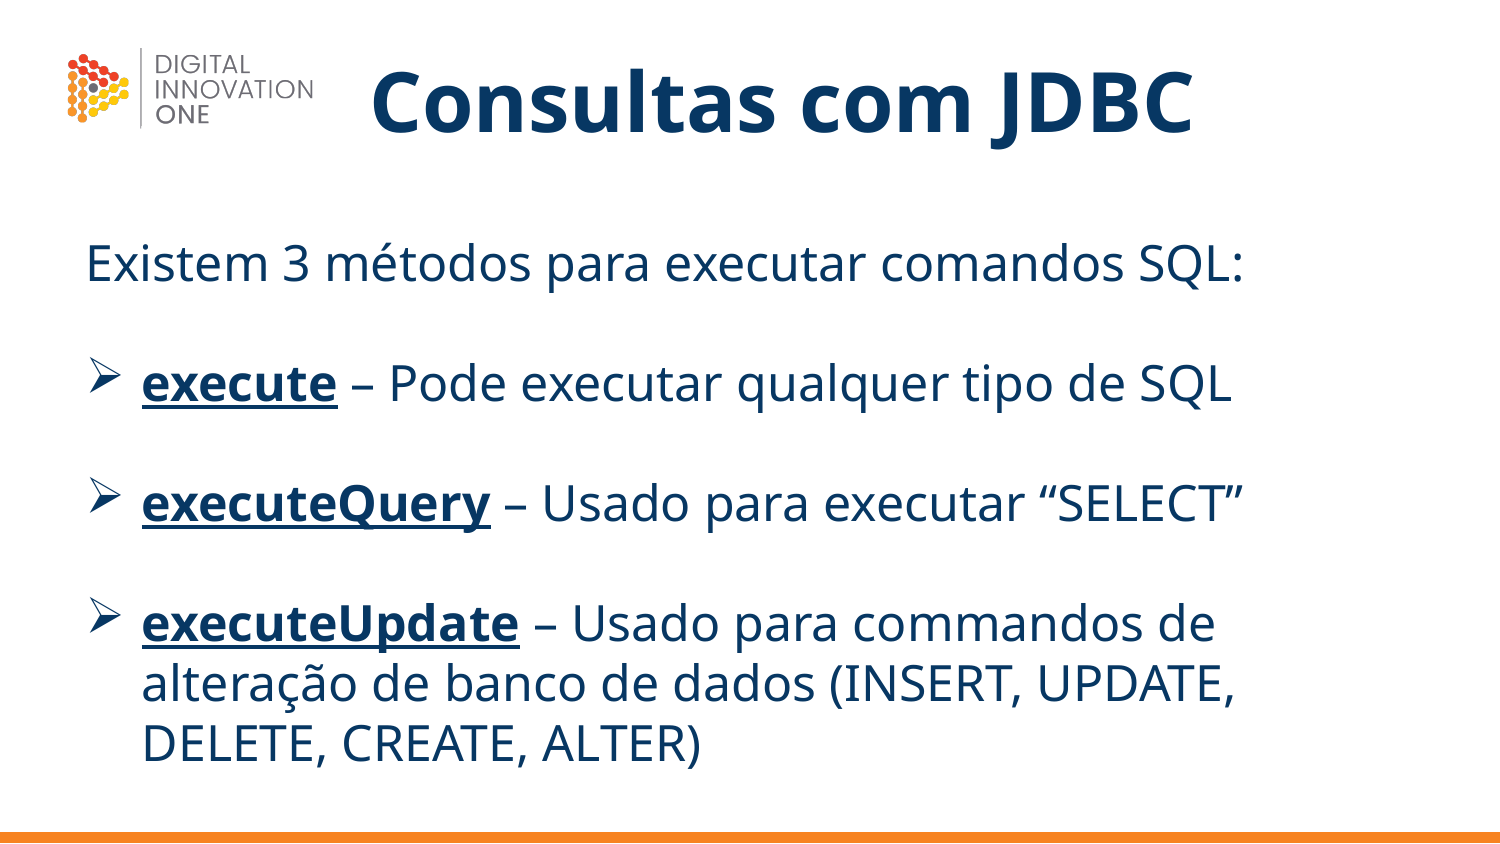

Consultas com JDBC
Existem 3 métodos para executar comandos SQL:
execute – Pode executar qualquer tipo de SQL
executeQuery – Usado para executar “SELECT”
executeUpdate – Usado para commandos de alteração de banco de dados (INSERT, UPDATE, DELETE, CREATE, ALTER)